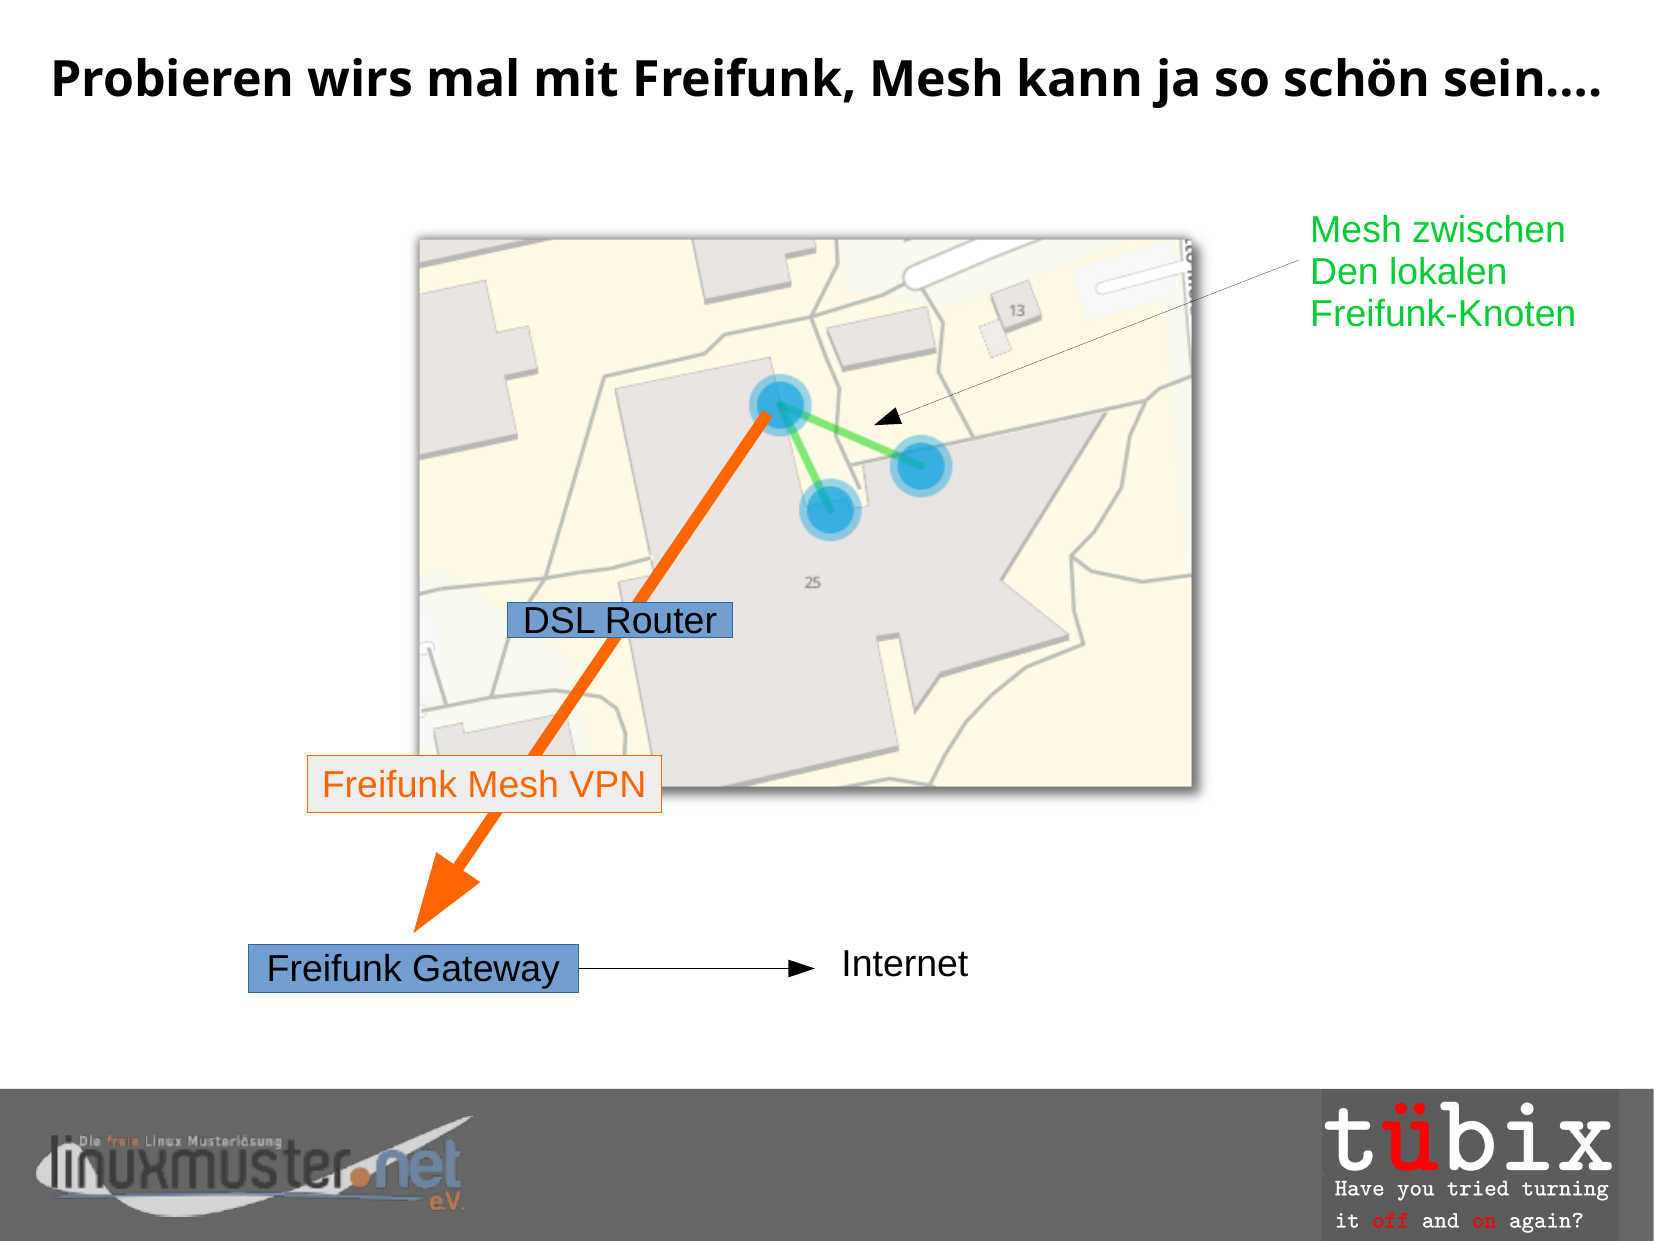

Probieren wirs mal mit Freifunk, Mesh kann ja so schön sein….
Mesh zwischen
Den lokalen
Freifunk-Knoten
DSL Router
Freifunk Mesh VPN
Internet
Freifunk Gateway